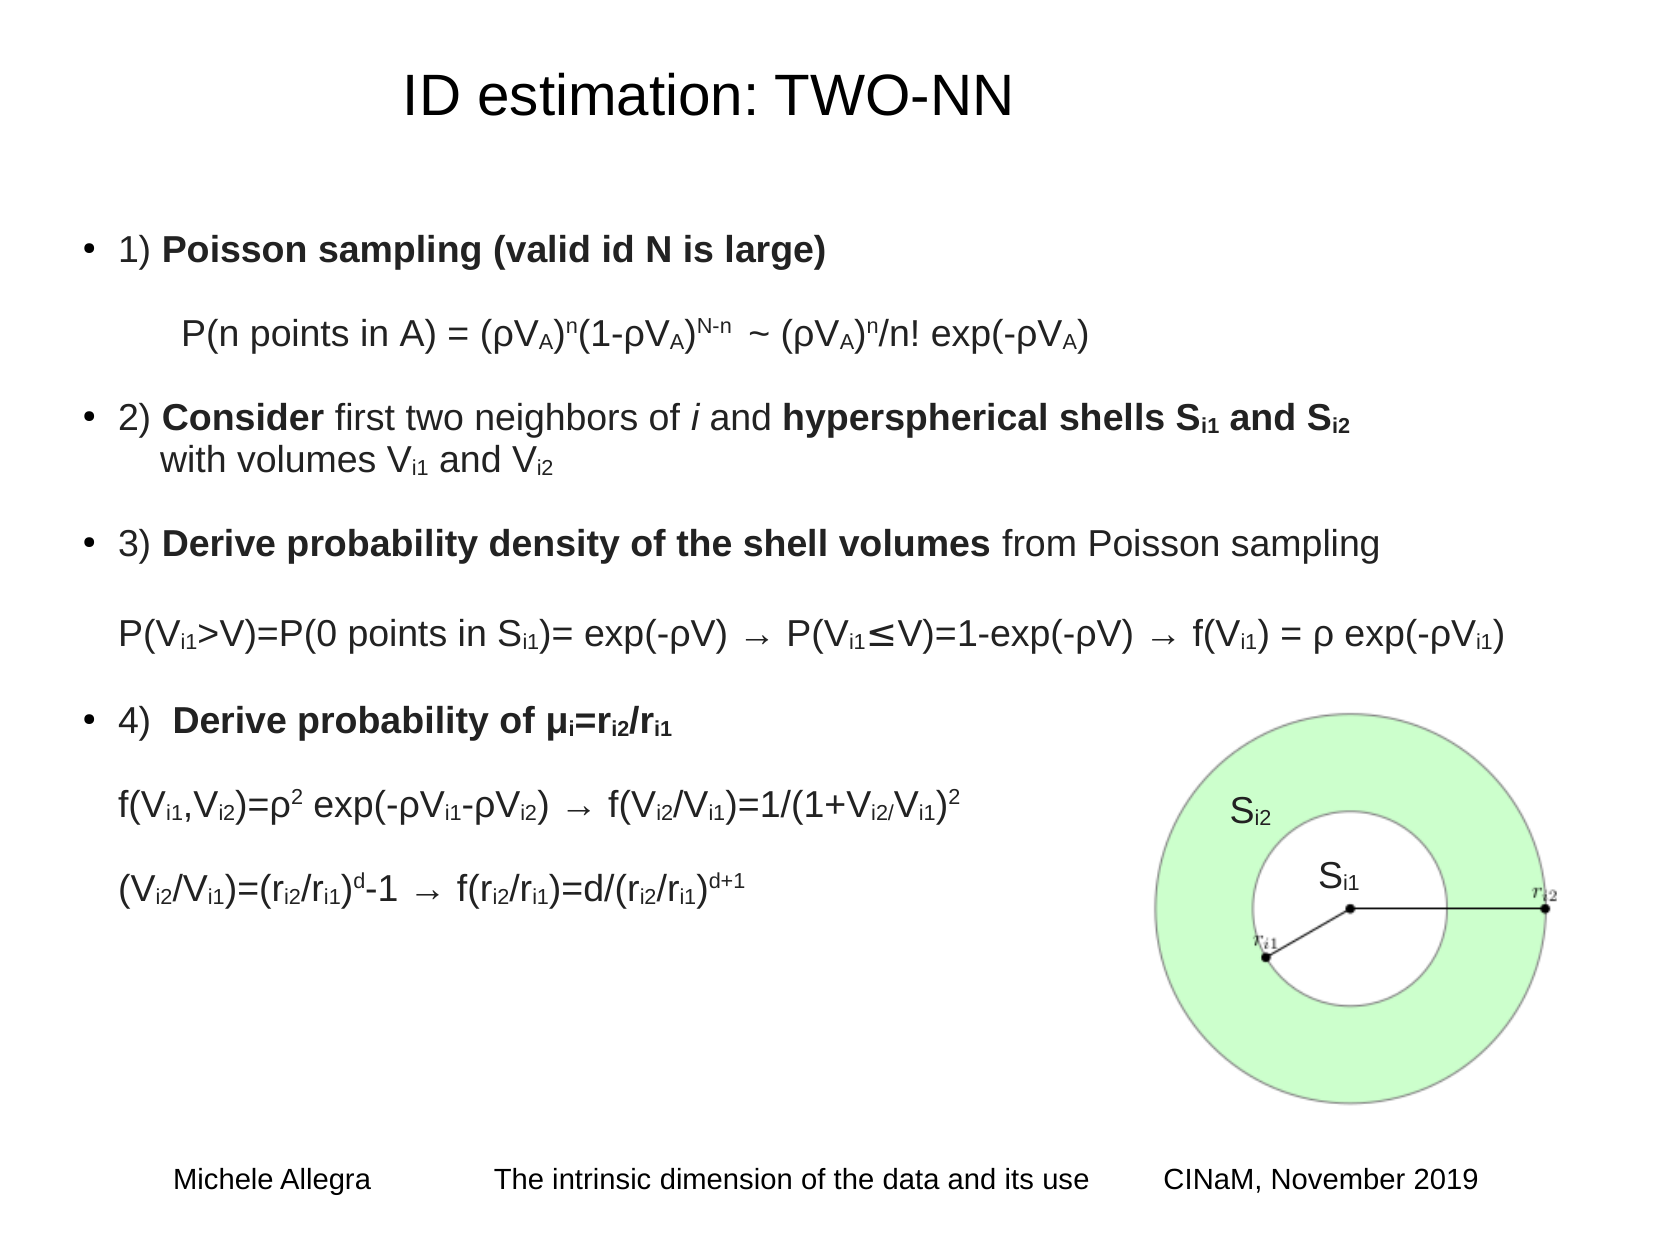

# ID estimation: TWO-NN
1) Poisson sampling (valid id N is large)
 P(n points in A) = (ρVA)n(1-ρVA)N-n ~ (ρVA)n/n! exp(-ρVA)
2) Consider first two neighbors of i and hyperspherical shells Si1 and Si2
 with volumes Vi1 and Vi2
3) Derive probability density of the shell volumes from Poisson sampling
P(Vi1>V)=P(0 points in Si1)= exp(-ρV) → P(Vi1≤V)=1-exp(-ρV) → f(Vi1) = ρ exp(-ρVi1)
4) Derive probability of μi=ri2/ri1
f(Vi1,Vi2)=ρ2 exp(-ρVi1-ρVi2) → f(Vi2/Vi1)=1/(1+Vi2/Vi1)2
(Vi2/Vi1)=(ri2/ri1)d-1 → f(ri2/ri1)=d/(ri2/ri1)d+1
Si2
Si1
Michele Allegra The intrinsic dimension of the data and its use CINaM, November 2019